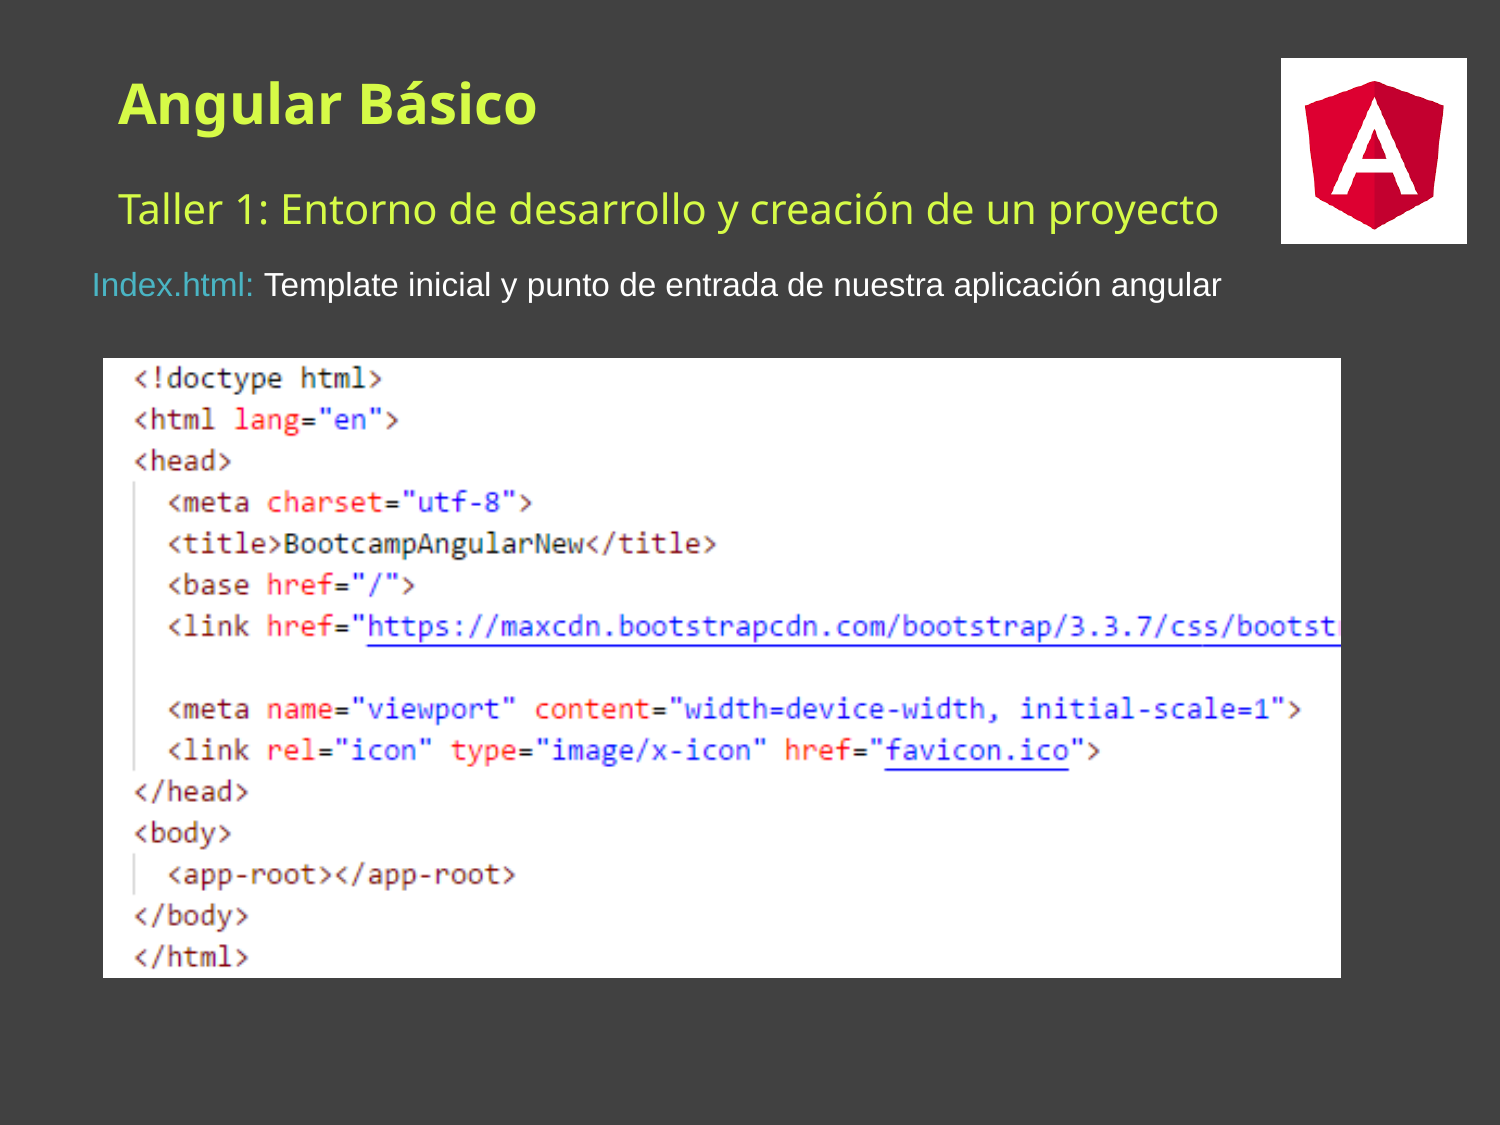

# Angular Básico
Taller 1: Entorno de desarrollo y creación de un proyecto
Index.html: Template inicial y punto de entrada de nuestra aplicación angular